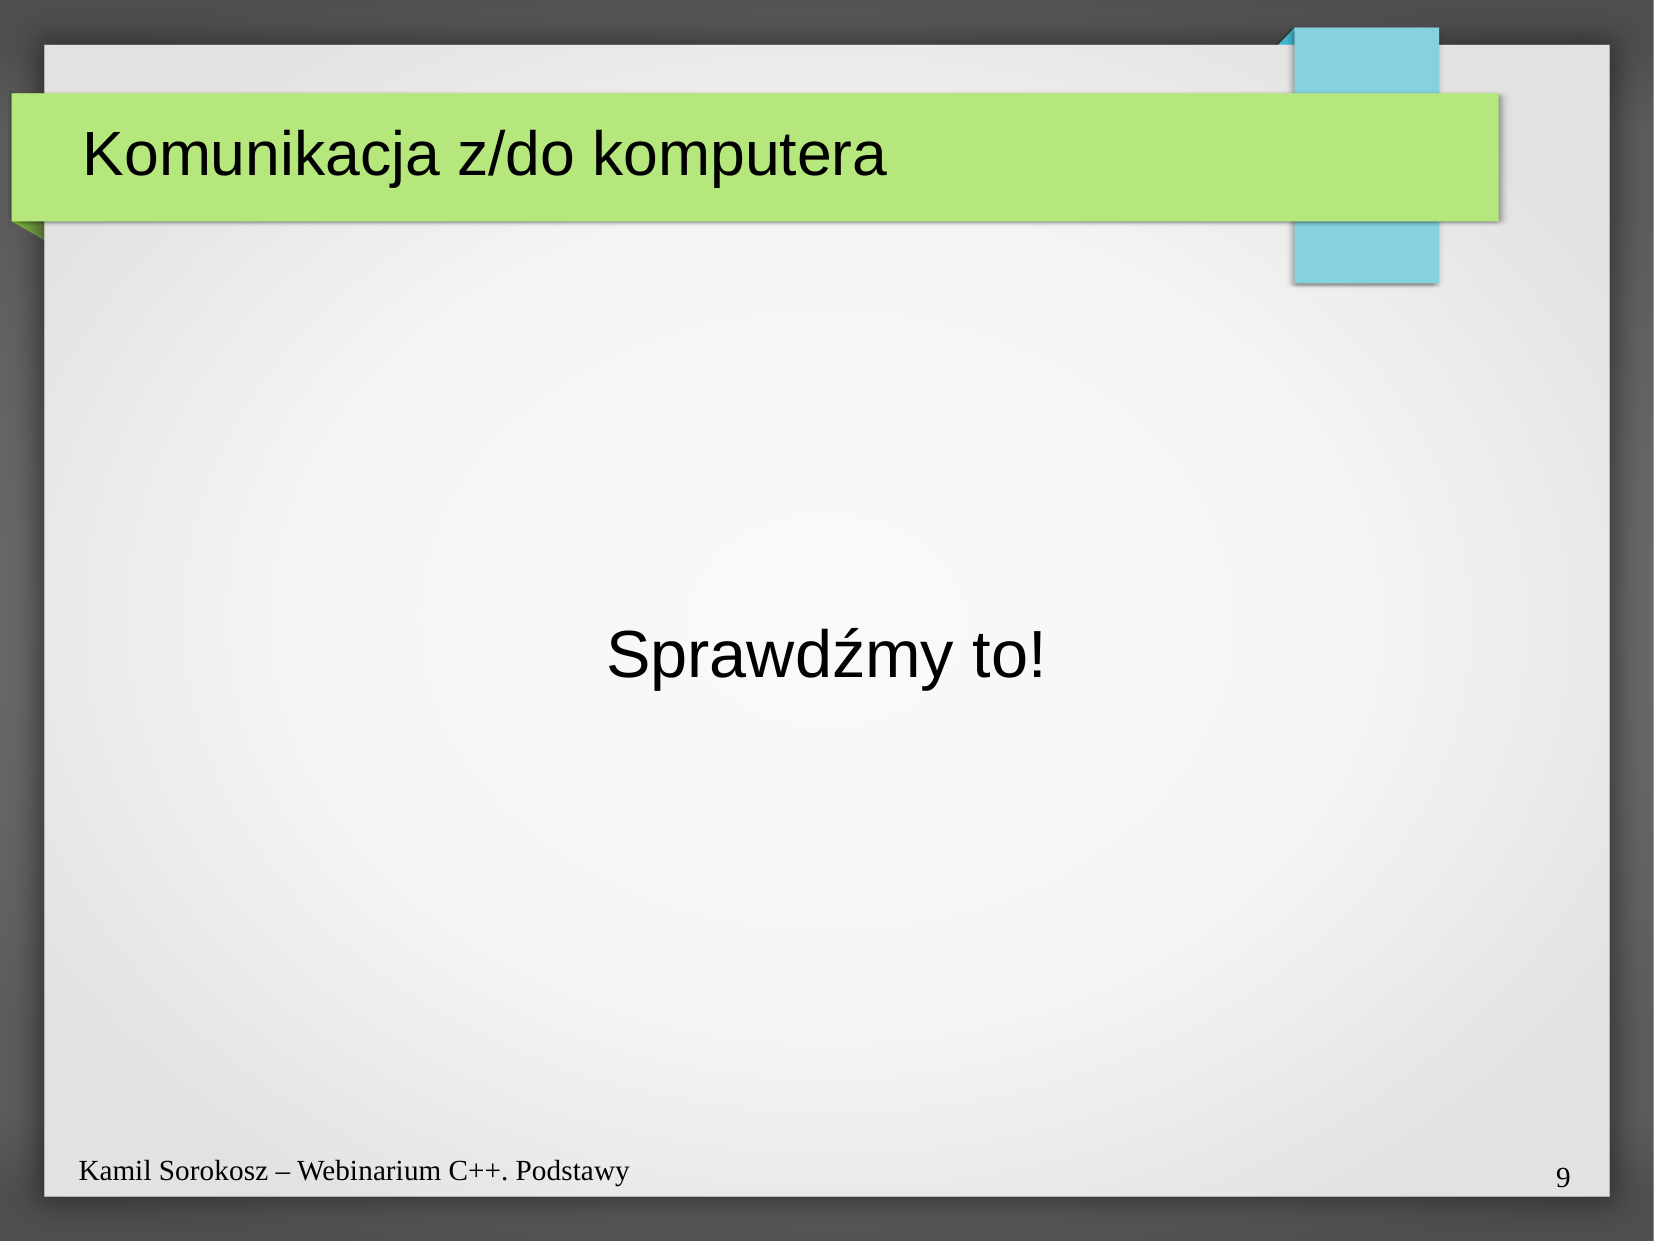

# Komunikacja z/do komputera
Sprawdźmy to!
9